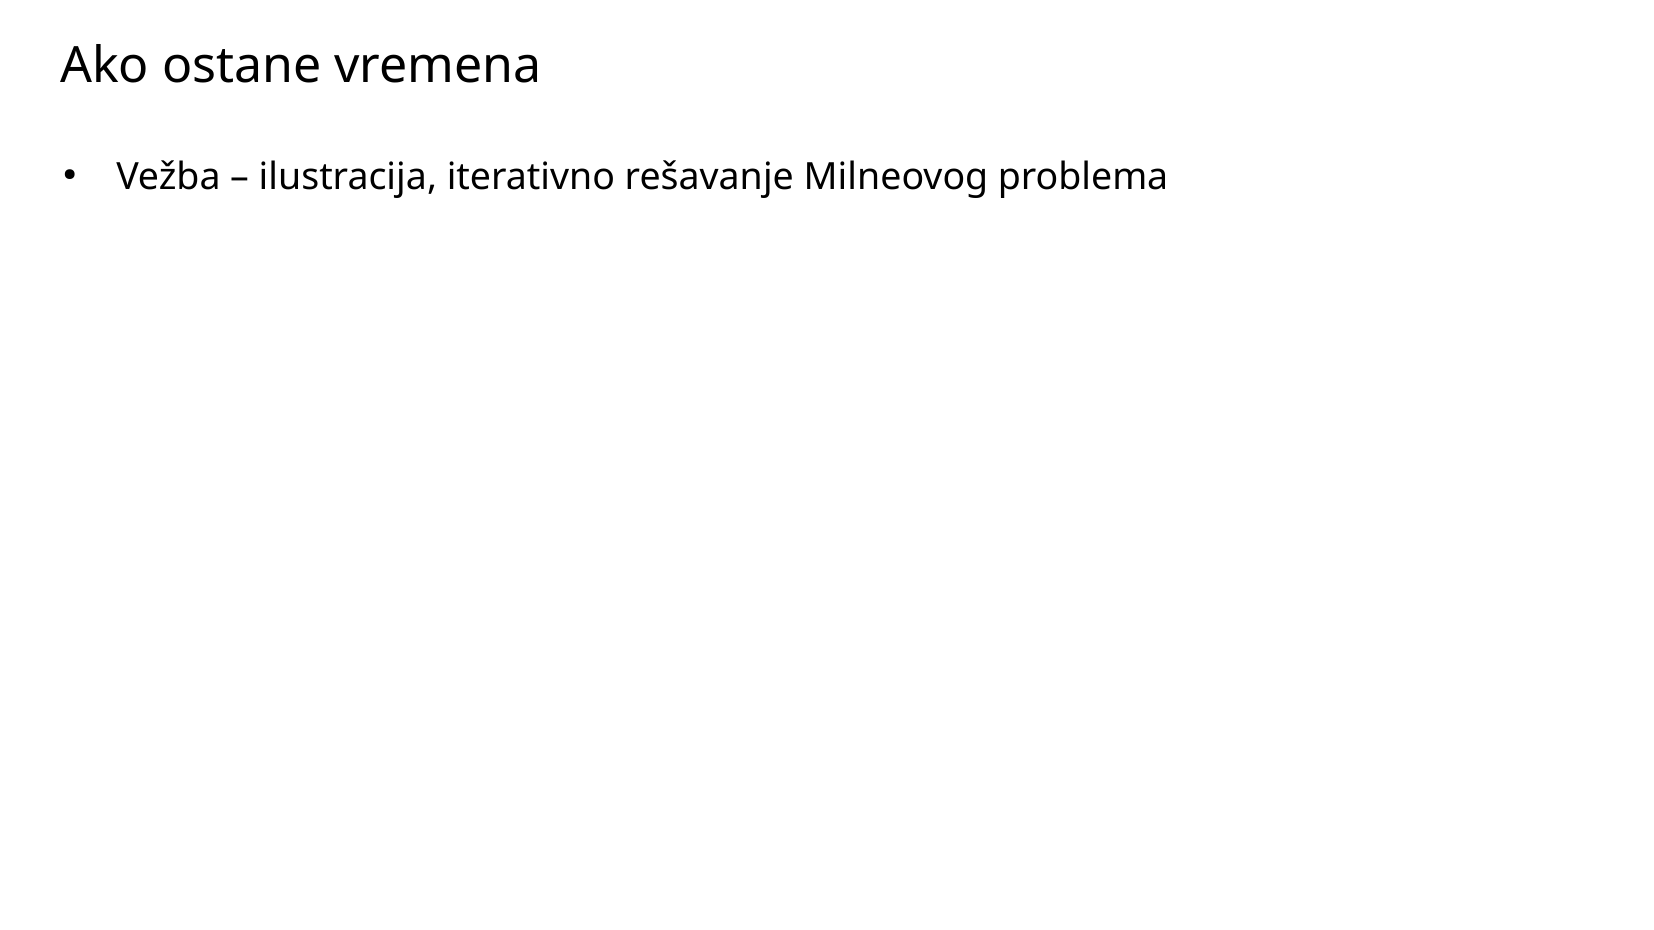

# Ako ostane vremena
Vežba – ilustracija, iterativno rešavanje Milneovog problema